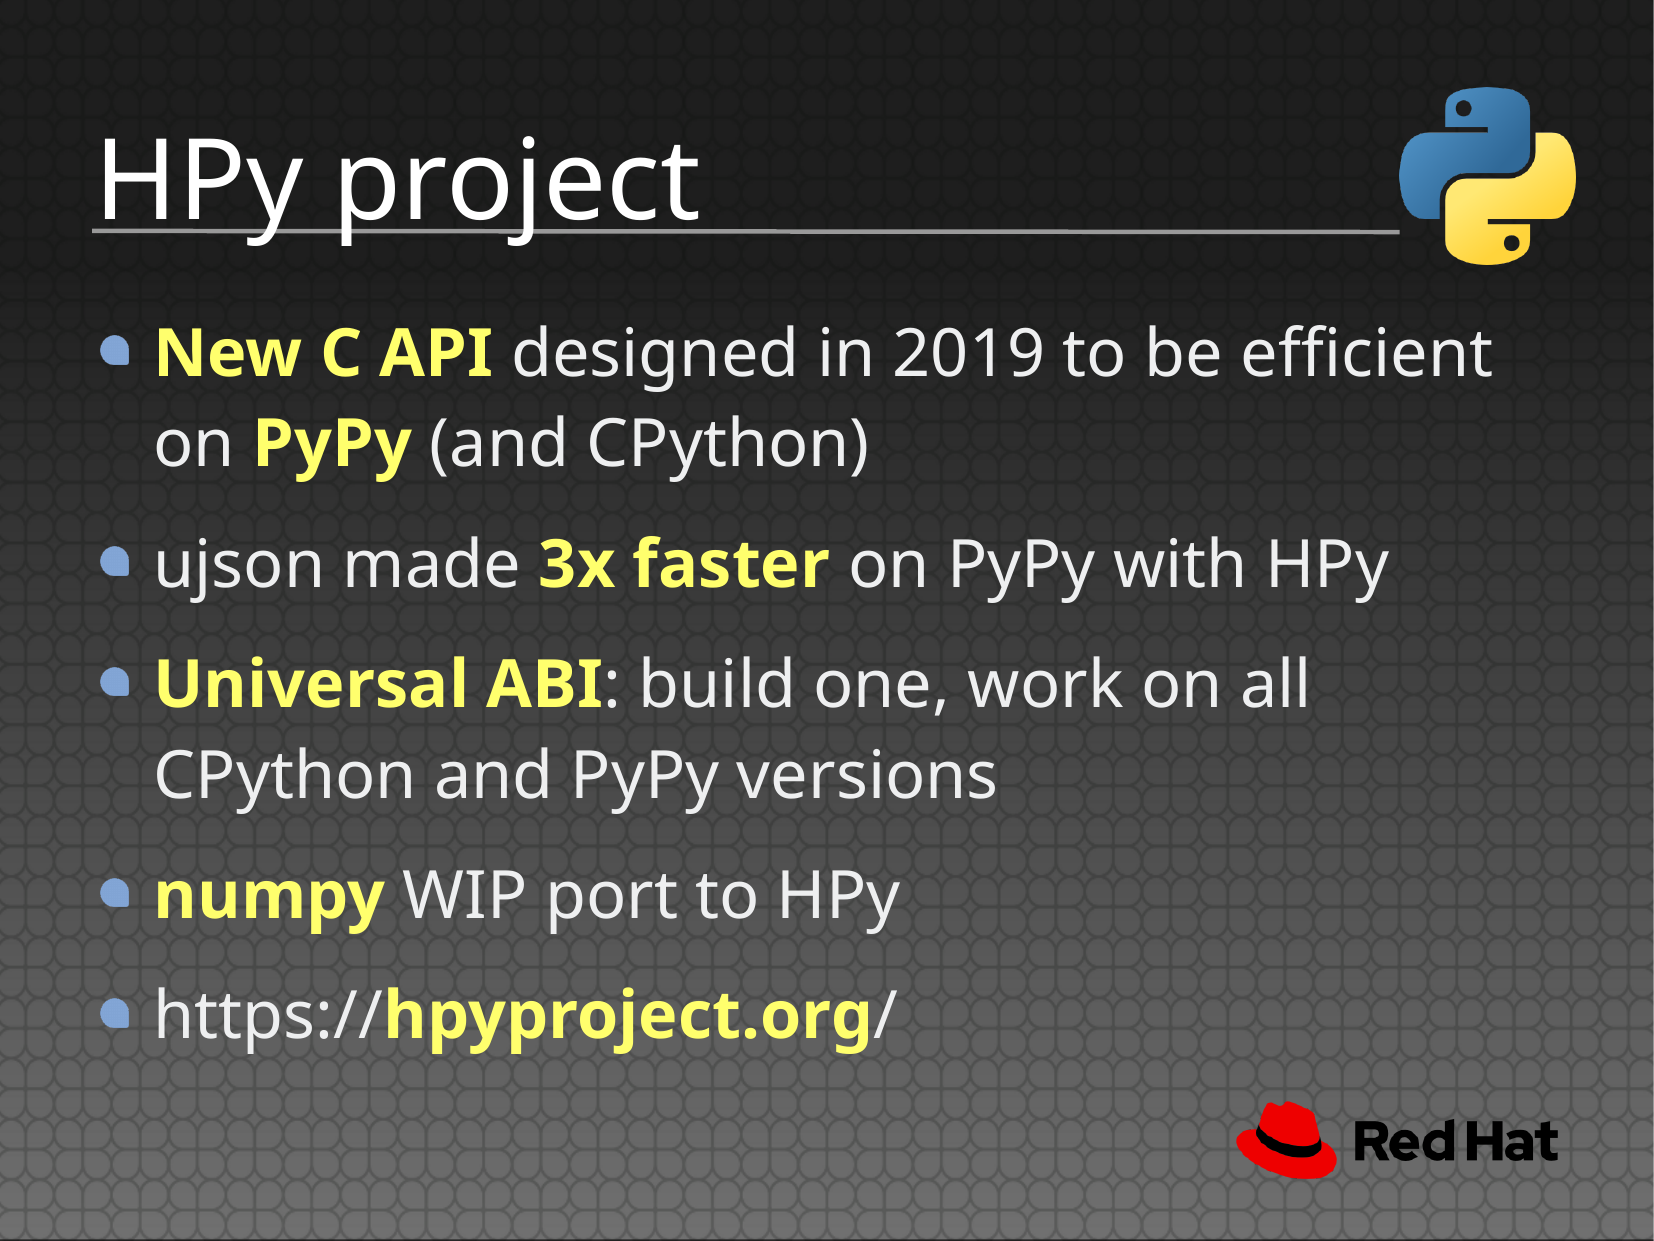

HPy project
# New C API designed in 2019 to be efficient on PyPy (and CPython)
ujson made 3x faster on PyPy with HPy
Universal ABI: build one, work on all CPython and PyPy versions
numpy WIP port to HPy
https://hpyproject.org/